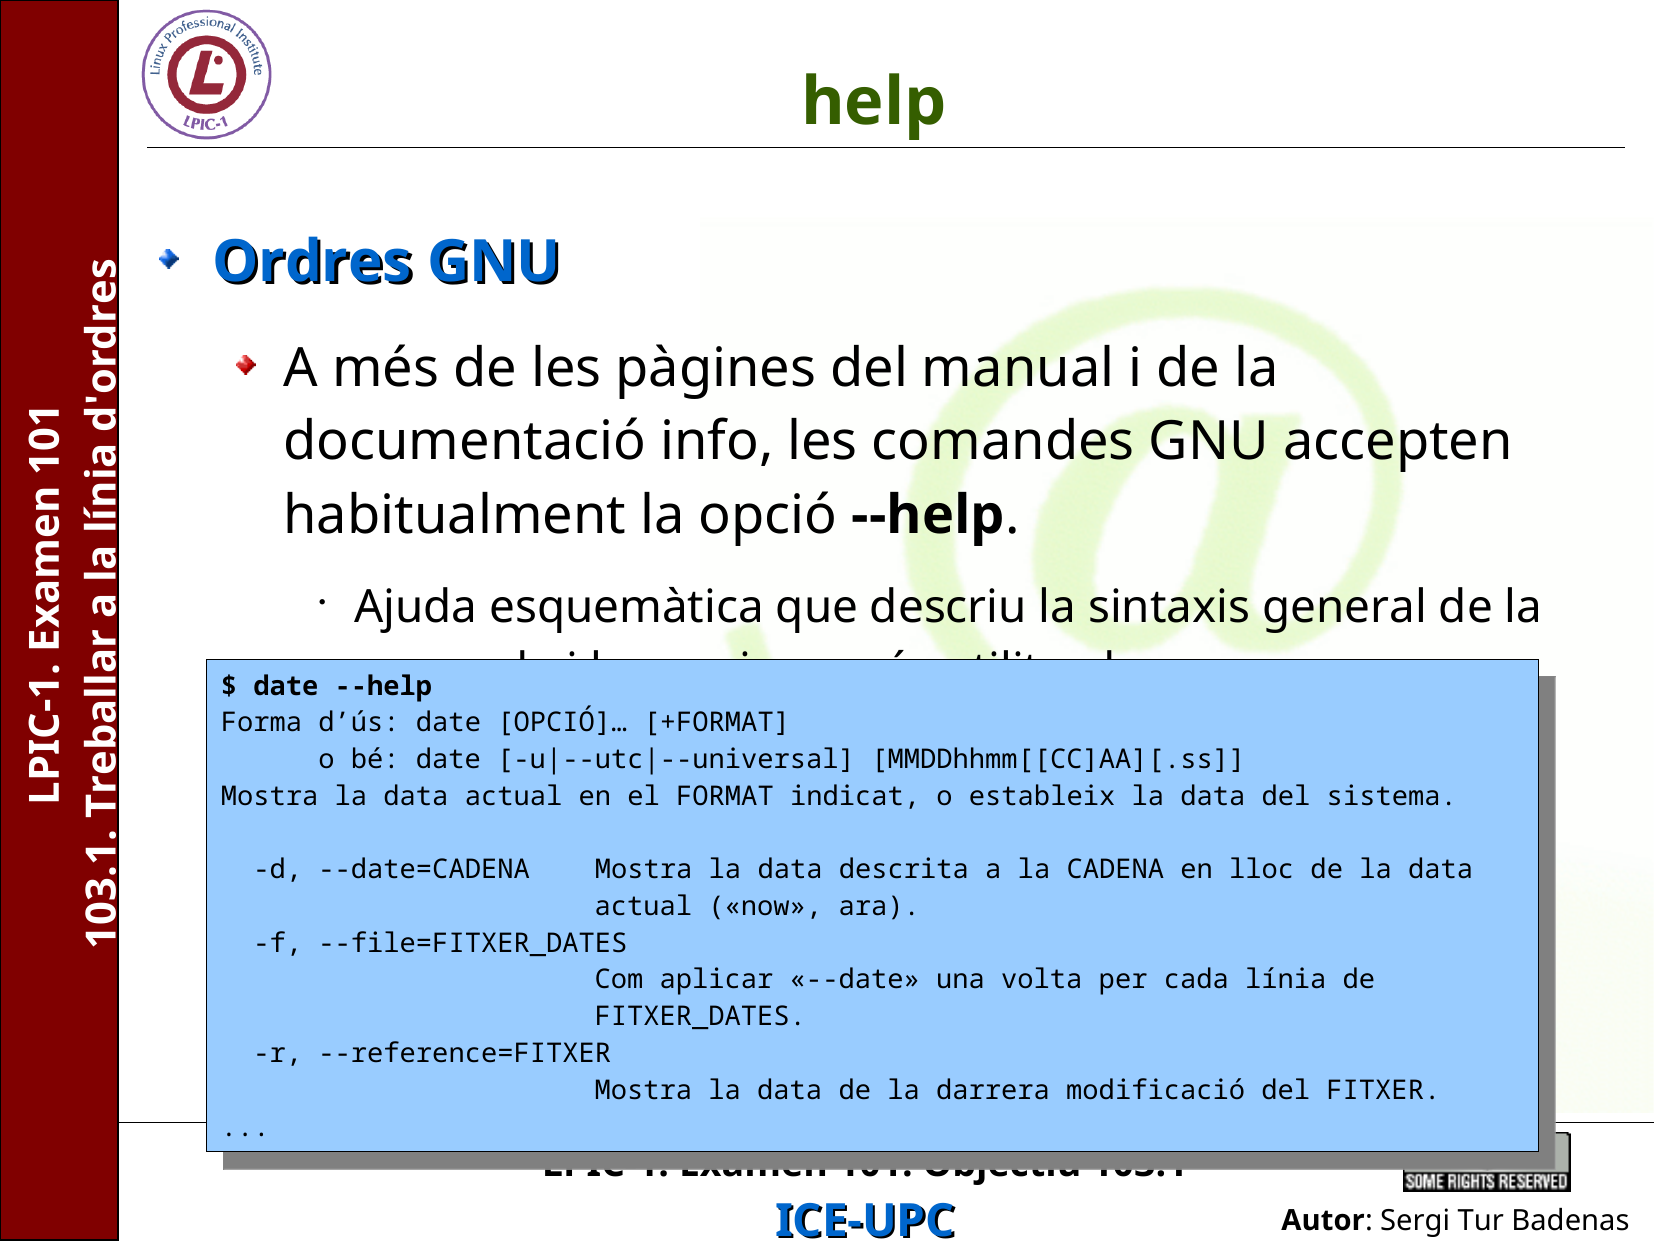

# help
Ordres GNU
A més de les pàgines del manual i de la documentació info, les comandes GNU accepten habitualment la opció --help.
Ajuda esquemàtica que descriu la sintaxis general de la comanda i les opcions més utilitzades.
$ date --help
Forma d’ús: date [OPCIÓ]… [+FORMAT]
 o bé: date [-u|--utc|--universal] [MMDDhhmm[[CC]AA][.ss]]
Mostra la data actual en el FORMAT indicat, o estableix la data del sistema.
 -d, --date=CADENA Mostra la data descrita a la CADENA en lloc de la data
 actual («now», ara).
 -f, --file=FITXER_DATES
 Com aplicar «--date» una volta per cada línia de
 FITXER_DATES.
 -r, --reference=FITXER
 Mostra la data de la darrera modificació del FITXER.
...